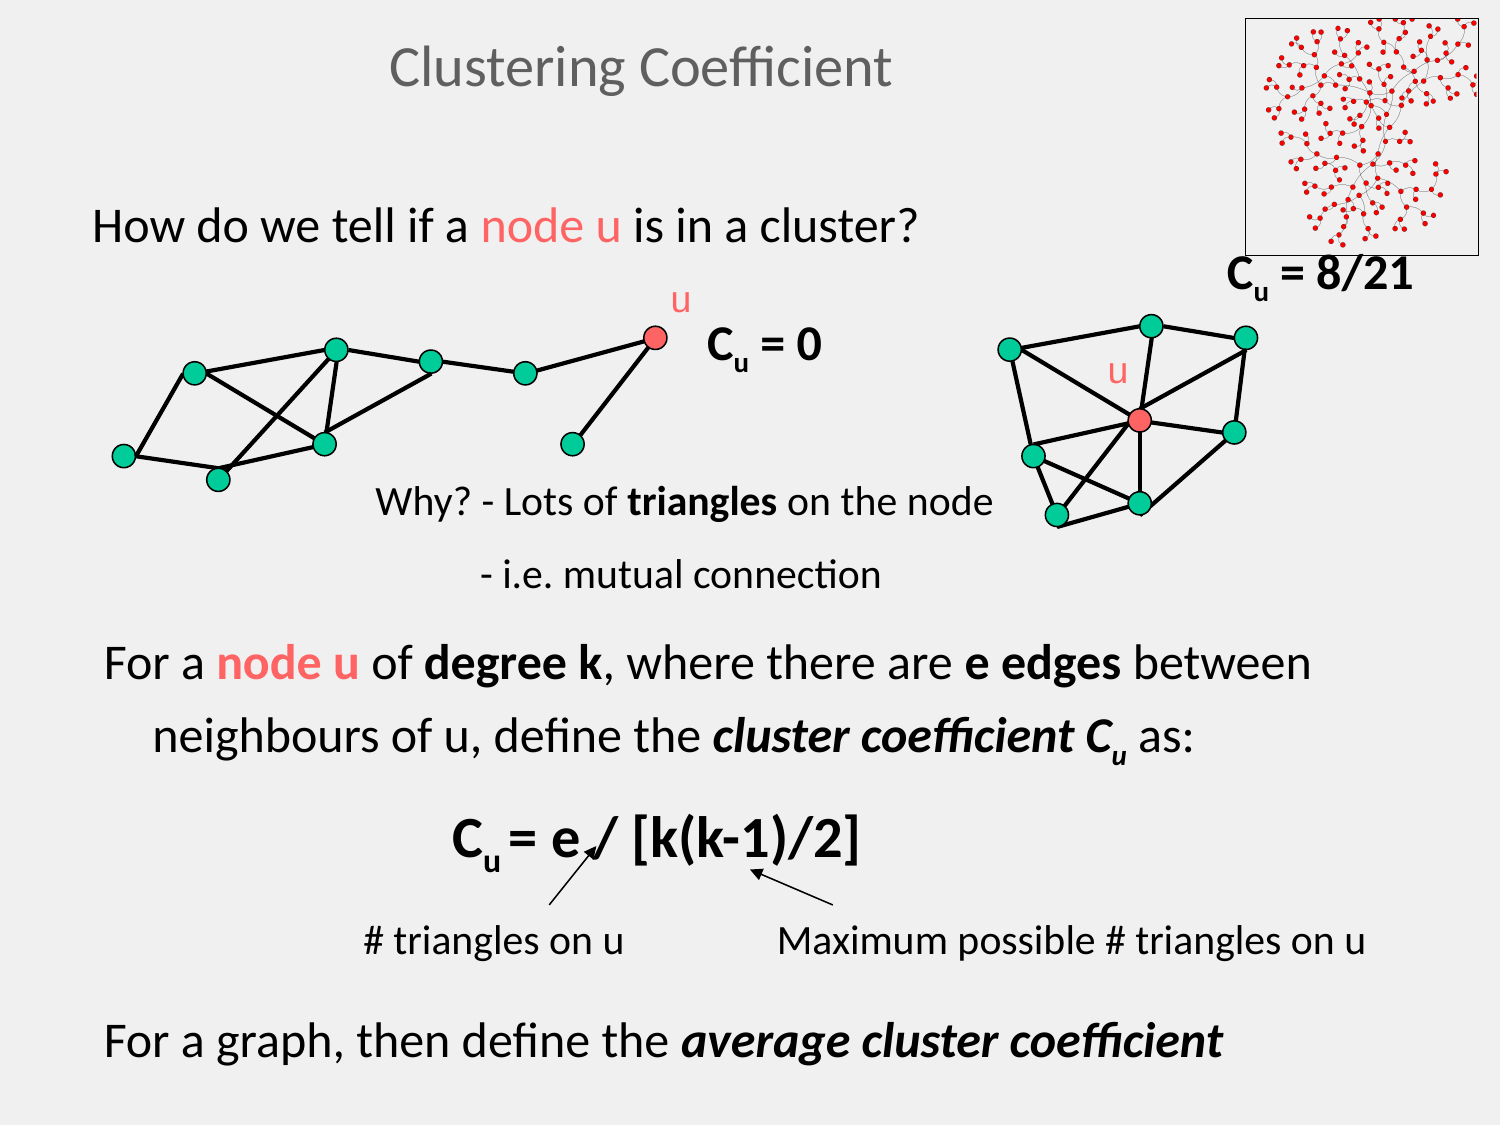

Clustering Coefficient
How do we tell if a node u is in a cluster?
Cu = 8/21
u
Cu = 0
u
Why? - Lots of triangles on the node
 - i.e. mutual connection
For a node u of degree k, where there are e edges between neighbours of u, define the cluster coefficient Cu as:
		 Cu = e / [k(k-1)/2]
# triangles on u
Maximum possible # triangles on u
For a graph, then define the average cluster coefficient